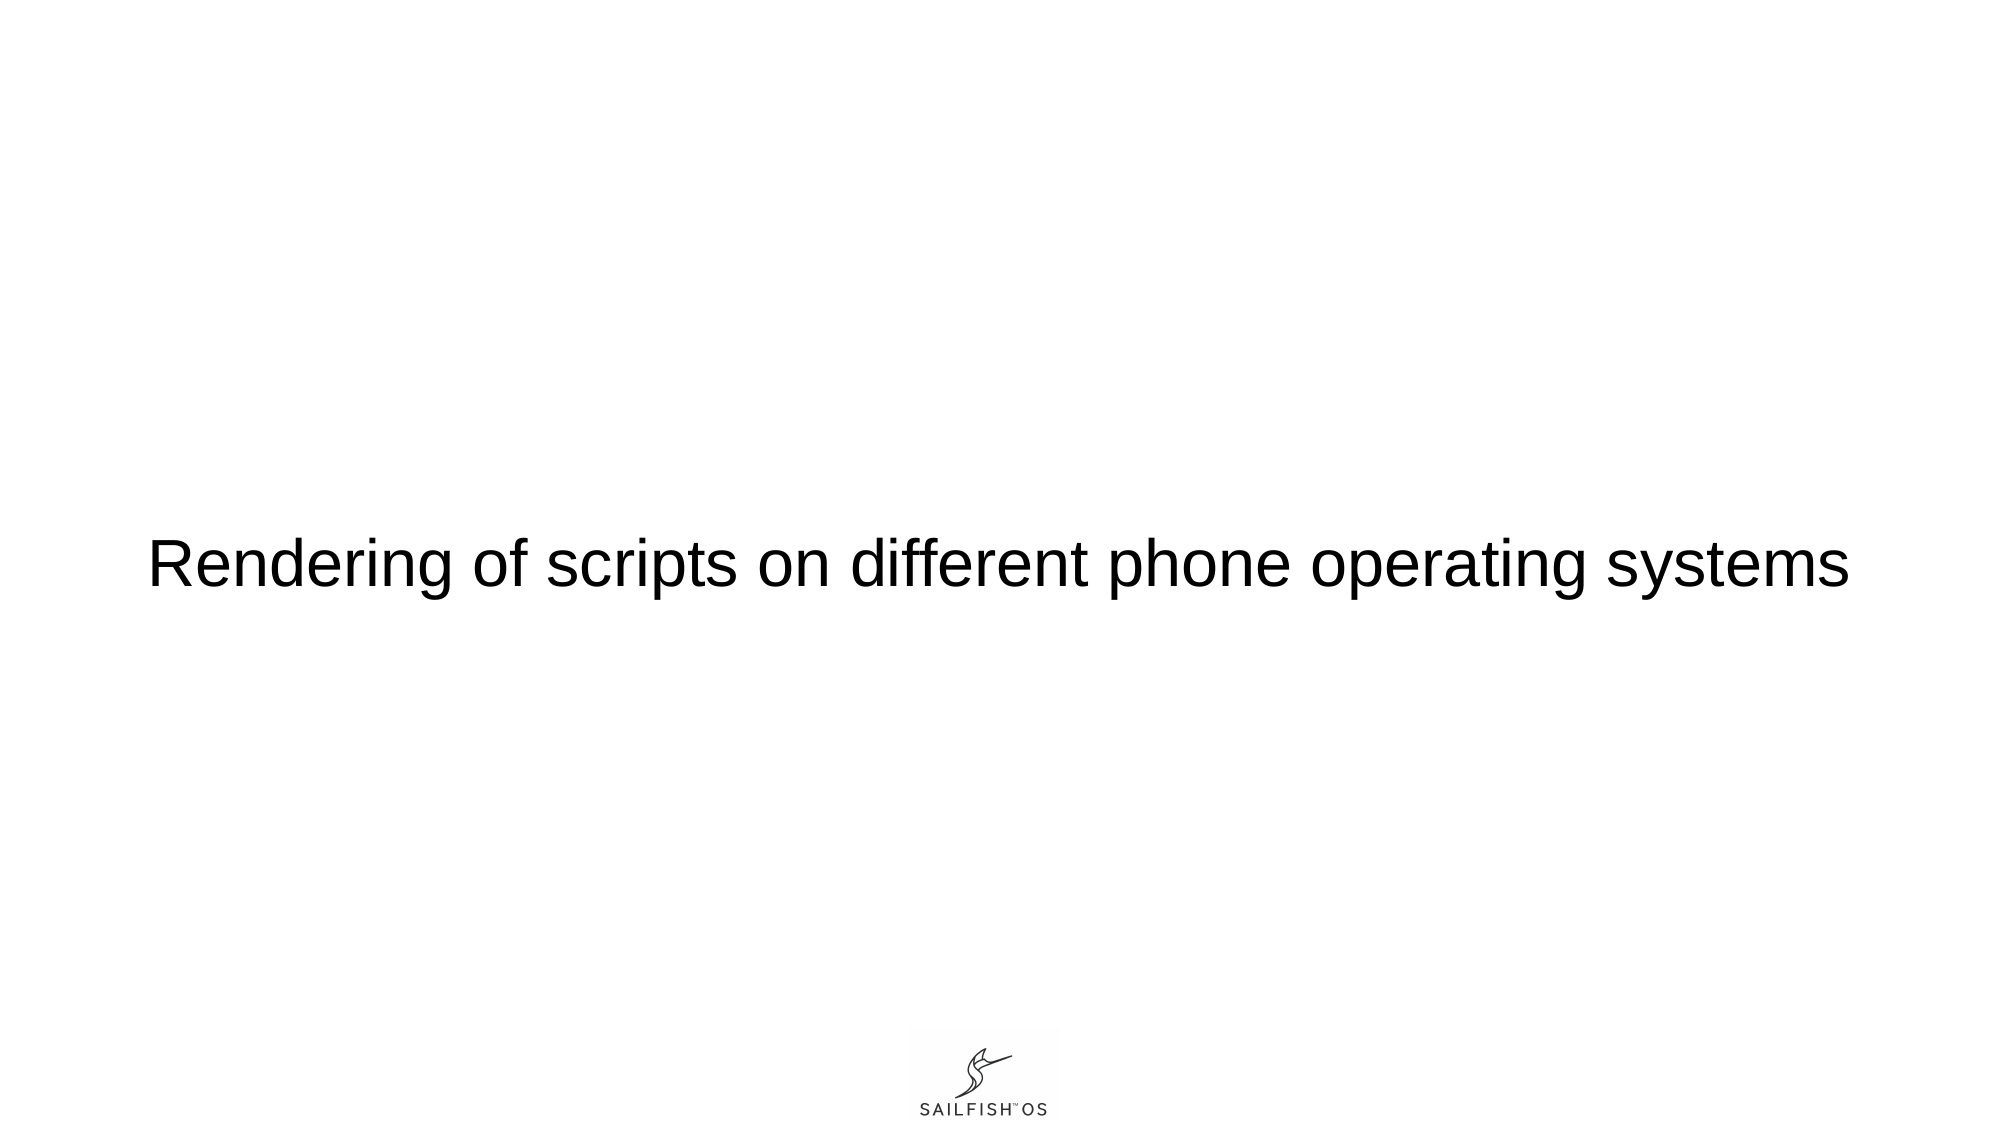

# Rendering of scripts on different phone operating systems